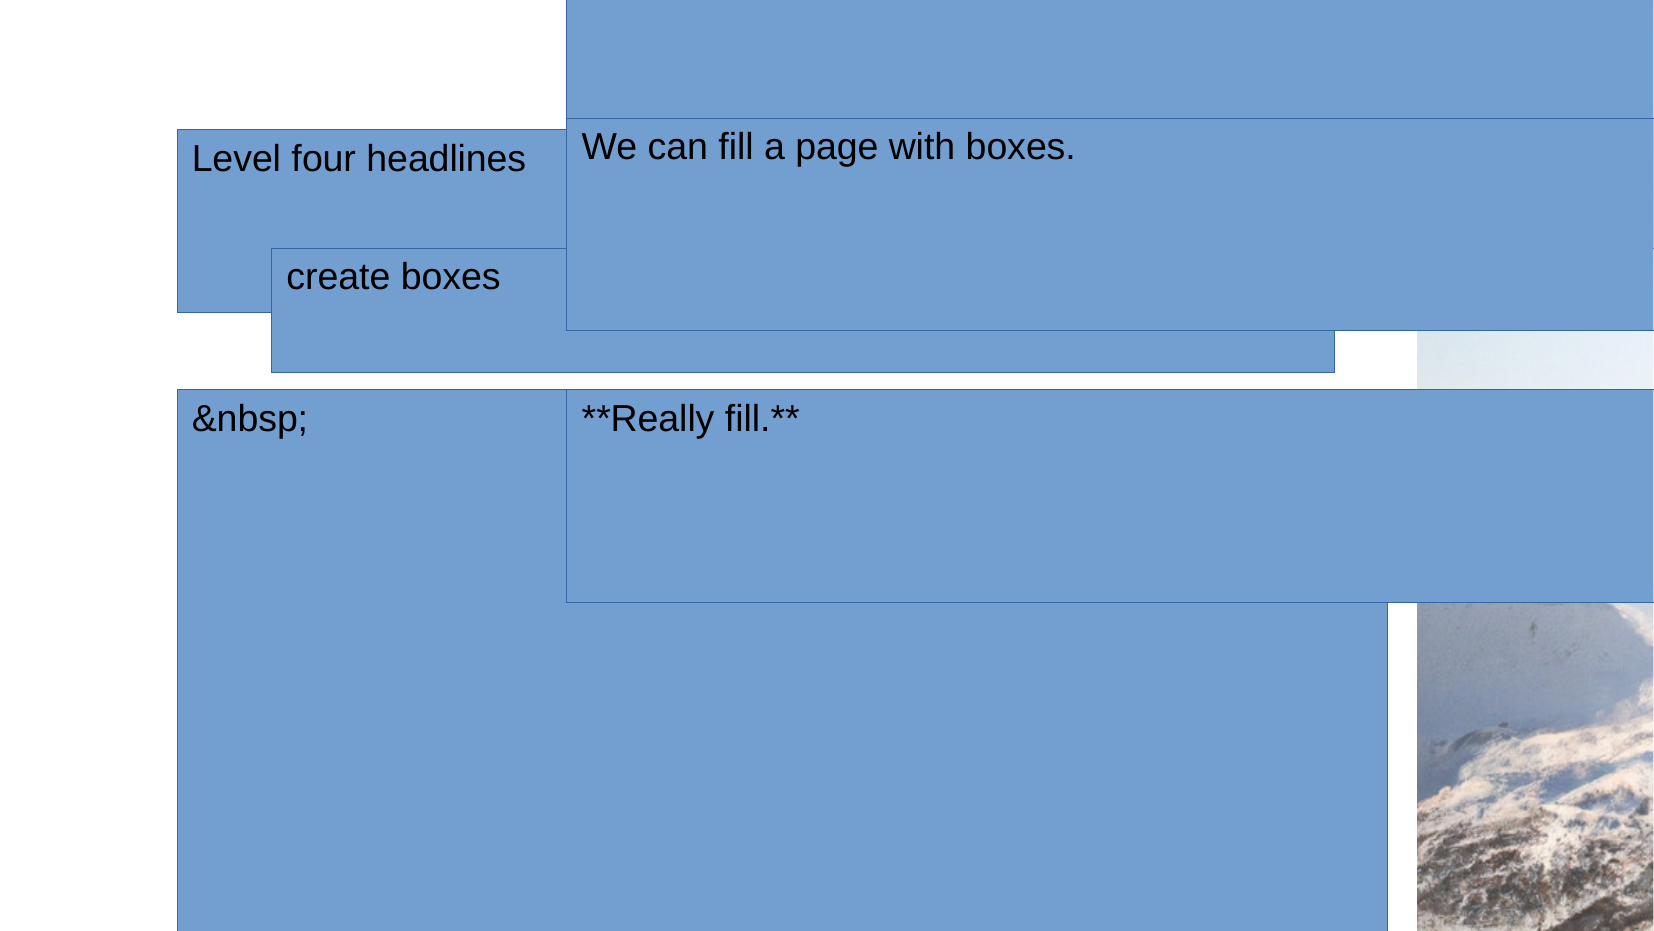

Writing a lot of cool things in a box. Maths: $\mathbf{x} = \sum_{i=0}^N x_i$
We can fill a page with boxes.
Level four headlines
create boxes
&nbsp;
**Really fill.**